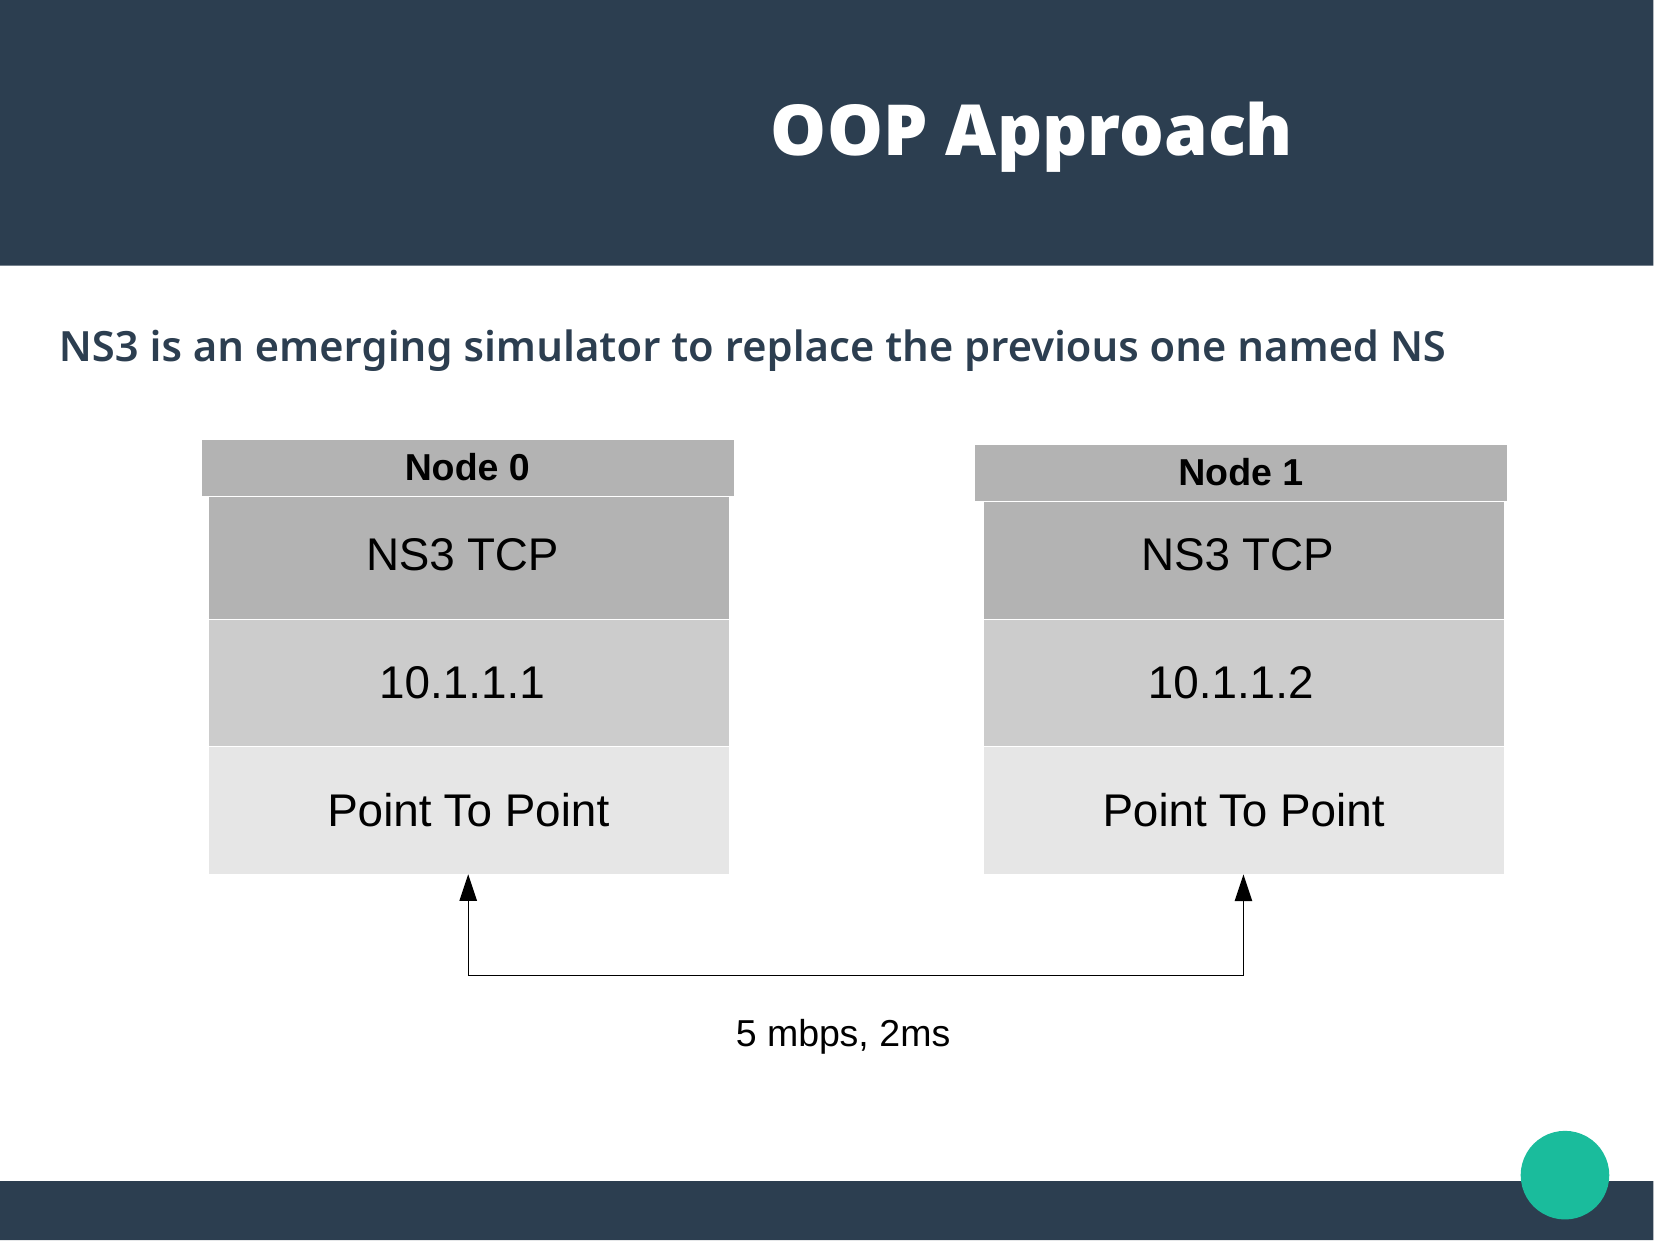

OOP Approach
# NS3 is an emerging simulator to replace the previous one named NS
| Node 0 |
| --- |
| Node 1 |
| --- |
| NS3 TCP |
| --- |
| 10.1.1.1 |
| Point To Point |
| NS3 TCP |
| --- |
| 10.1.1.2 |
| Point To Point |
5 mbps, 2ms